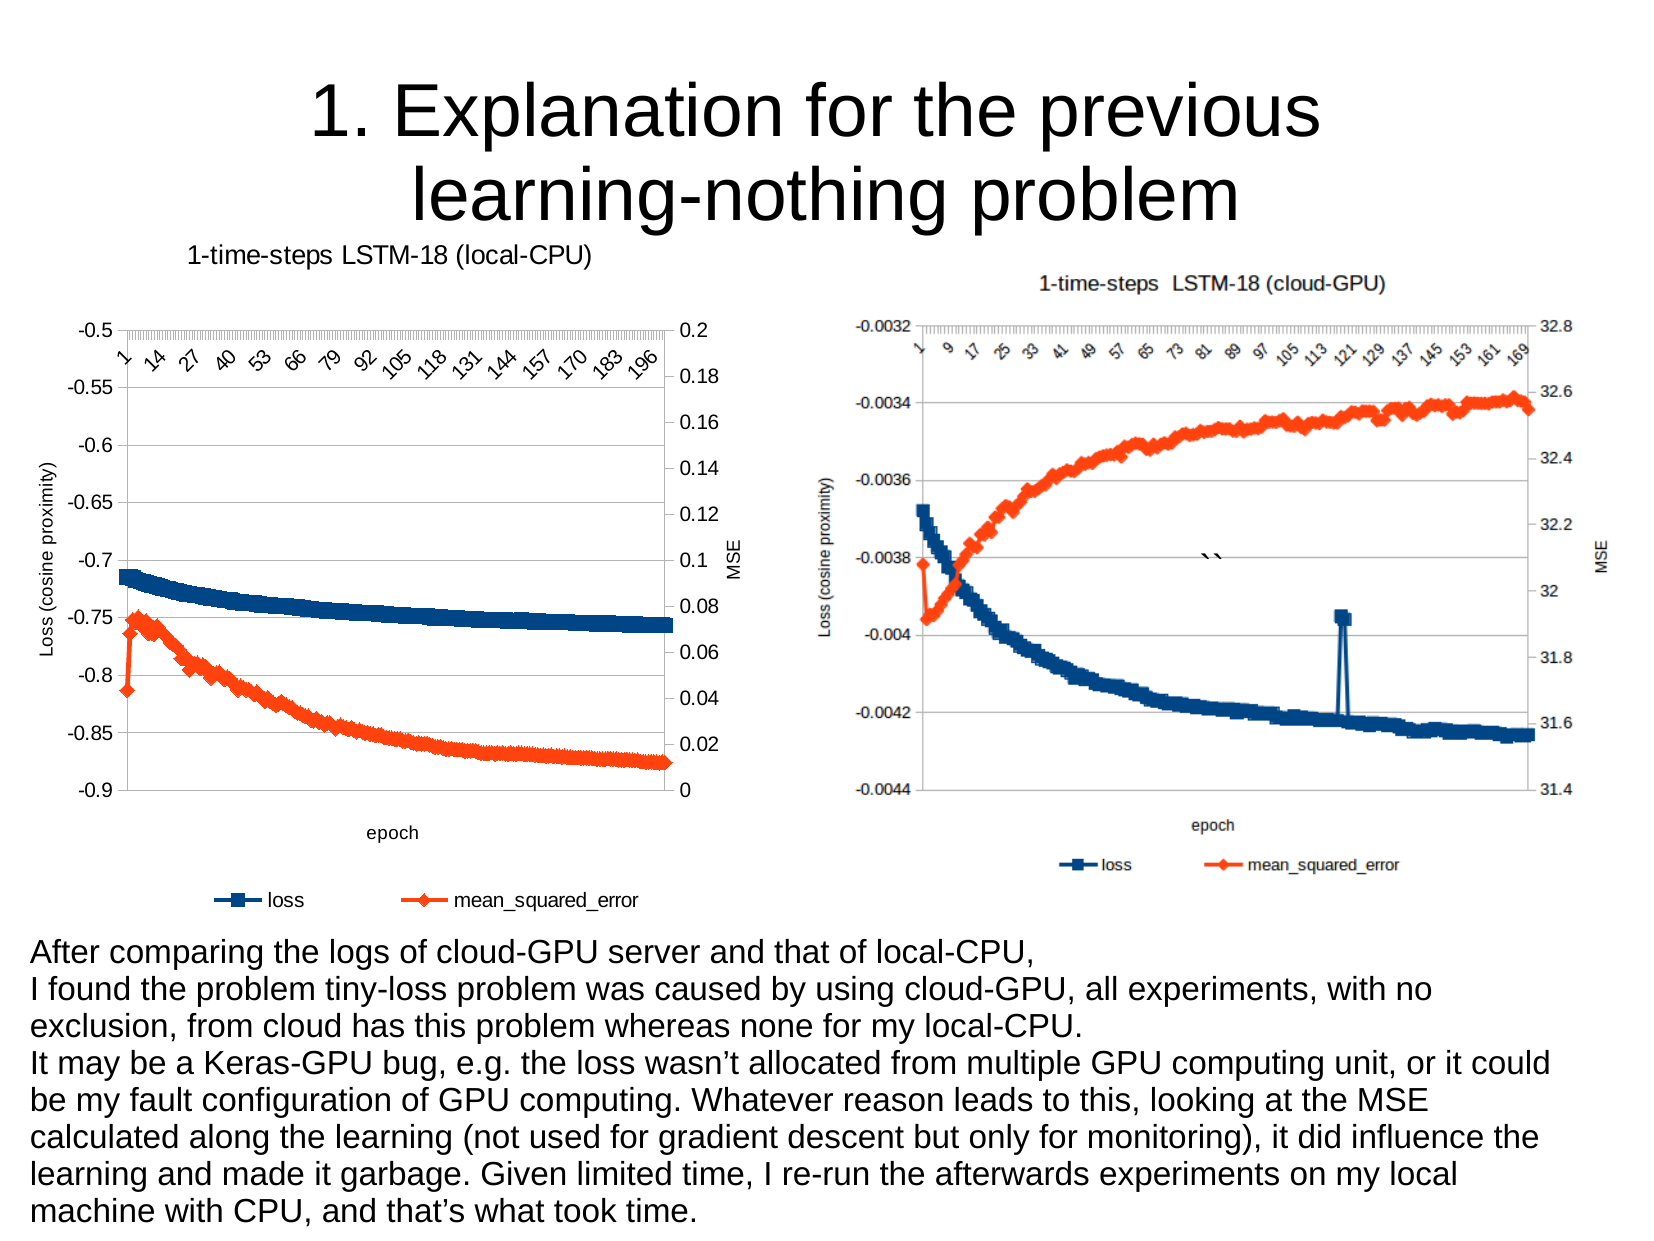

# 1. Explanation for the previous learning-nothing problem
### Chart: 1-time-steps LSTM-18 (local-CPU)
| Category | loss | mean_squared_error |
|---|---|---|
| 1 | -0.71458216217767 | 0.0435777388430244 |
| 2 | -0.714397238360511 | 0.0681514004960192 |
| 3 | -0.715323127638704 | 0.0740854944163478 |
| 4 | -0.716843242312595 | 0.0730697443806276 |
| 5 | -0.717539943429278 | 0.075191947994018 |
| 6 | -0.718464450813787 | 0.0717482092262736 |
| 7 | -0.719068941817539 | 0.0716630790517806 |
| 8 | -0.719686359320226 | 0.0736303233228117 |
| 9 | -0.720636609082775 | 0.0681140794216577 |
| 10 | -0.721461468985736 | 0.0684565104282172 |
| 11 | -0.721783781552169 | 0.0679548002059309 |
| 12 | -0.722443869281213 | 0.0713751020107966 |
| 13 | -0.722988110660128 | 0.0695000004308034 |
| 14 | -0.724295936271252 | 0.0684312878531872 |
| 15 | -0.724492884933106 | 0.0674054516672576 |
| 16 | -0.724829301630448 | 0.0660430355872014 |
| 17 | -0.725367123341246 | 0.0643848386956839 |
| 18 | -0.72625879082032 | 0.0634455265053808 |
| 19 | -0.726816728921678 | 0.0628741486563288 |
| 20 | -0.72761223736526 | 0.0613468426358082 |
| 21 | -0.72809788159782 | 0.0573433986248888 |
| 22 | -0.728484361813516 | 0.0572646596991172 |
| 23 | -0.729089599507086 | 0.0575842785519801 |
| 24 | -0.729360492281525 | 0.0523895067058135 |
| 25 | -0.729726755148184 | 0.0549863755670672 |
| 26 | -0.729917537145838 | 0.0549644916787906 |
| 27 | -0.730363717701049 | 0.0552219629485708 |
| 28 | -0.730673158052033 | 0.0529894236796437 |
| 29 | -0.731149149499953 | 0.0543874317652133 |
| 30 | -0.73206173360118 | 0.0537854022275855 |
| 31 | -0.732173925778884 | 0.0513494624980584 |
| 32 | -0.732997215662197 | 0.0489585389040396 |
| 33 | -0.732807572789887 | 0.0506695825169934 |
| 34 | -0.73319406116916 | 0.0509761470461512 |
| 35 | -0.733825850994945 | 0.0512898911410367 |
| 36 | -0.734082932718572 | 0.0492622593552946 |
| 37 | -0.734243923859215 | 0.0482540432717855 |
| 38 | -0.734437227488406 | 0.049111287838701 |
| 39 | -0.73479972316542 | 0.0484979119036387 |
| 40 | -0.735692436515558 | 0.0467532224197709 |
| 41 | -0.735988010245022 | 0.0458700124933411 |
| 42 | -0.736320225427414 | 0.0437195555005802 |
| 43 | -0.736596104243319 | 0.0453224311118877 |
| 44 | -0.736938694189318 | 0.0446021358719408 |
| 45 | -0.737163785316275 | 0.04371585162128 |
| 46 | -0.737002765631821 | 0.043794614090013 |
| 47 | -0.737367566079188 | 0.0427464593646602 |
| 48 | -0.737364189736378 | 0.0416594029684756 |
| 49 | -0.738012536503638 | 0.0428522021015334 |
| 50 | -0.738297881030968 | 0.0410203901959934 |
| 51 | -0.738807145068296 | 0.0403100263105147 |
| 52 | -0.738824606492072 | 0.038748509926493 |
| 53 | -0.739021631339344 | 0.0402533137898978 |
| 54 | -0.739050140959679 | 0.0387165415097463 |
| 55 | -0.739396461387935 | 0.0379331340355644 |
| 56 | -0.739658632484972 | 0.0370145902013994 |
| 57 | -0.739457956427324 | 0.0376809331715255 |
| 58 | -0.73973413352007 | 0.0386284398738661 |
| 59 | -0.739557805055407 | 0.0377128481733037 |
| 60 | -0.739946967298279 | 0.0369686982072543 |
| 61 | -0.740151273932454 | 0.0362152714444074 |
| 62 | -0.740566578717016 | 0.0359711632349061 |
| 63 | -0.740944045213606 | 0.0345553763485325 |
| 64 | -0.740919528156997 | 0.0336324417987251 |
| 65 | -0.741357353505754 | 0.0334946828020716 |
| 66 | -0.741594568622288 | 0.032891649399497 |
| 67 | -0.74198677471684 | 0.0322266638895955 |
| 68 | -0.742331030348516 | 0.0322013051394438 |
| 69 | -0.742610574510324 | 0.030696193503387 |
| 70 | -0.742766932973742 | 0.0302859249844185 |
| 71 | -0.742816640017464 | 0.031247641552388 |
| 72 | -0.743277911544229 | 0.0295138694142579 |
| 73 | -0.743215377505345 | 0.0297237889103678 |
| 74 | -0.743549036683949 | 0.0285015959825305 |
| 75 | -0.743849871992376 | 0.0293224107848831 |
| 76 | -0.743862325410546 | 0.0292602152805584 |
| 77 | -0.744333800849581 | 0.0279495445049895 |
| 78 | -0.744125869280647 | 0.0268367071517587 |
| 79 | -0.744208068928431 | 0.0277610326349716 |
| 80 | -0.744085942140817 | 0.0282528106226091 |
| 81 | -0.744995589593549 | 0.0275153784963913 |
| 82 | -0.744695459343565 | 0.0271585562232614 |
| 83 | -0.74523646614168 | 0.0264401839541806 |
| 84 | -0.745075325984639 | 0.0272250364545922 |
| 85 | -0.745274143287518 | 0.0262299963129851 |
| 86 | -0.745521380238871 | 0.0255310795788504 |
| 87 | -0.745693290834635 | 0.0261790421005553 |
| 88 | -0.745600931217216 | 0.0254479364929248 |
| 89 | -0.745586622279082 | 0.0248378943402186 |
| 90 | -0.745789524390289 | 0.0251422905799494 |
| 91 | -0.746083203705558 | 0.0244218511656453 |
| 92 | -0.746109502226133 | 0.0244187171670848 |
| 93 | -0.745946167377838 | 0.0238652152283561 |
| 94 | -0.746414625781541 | 0.0241903400812155 |
| 95 | -0.746269701810777 | 0.0241695224470773 |
| 96 | -0.746941798952197 | 0.0230904909553019 |
| 97 | -0.747030891942228 | 0.0229650398528062 |
| 98 | -0.747257494661352 | 0.0228091079139676 |
| 99 | -0.747555073860293 | 0.0225995412085465 |
| 100 | -0.747438956748314 | 0.0223101846460736 |
| 101 | -0.747497280185125 | 0.0223396640519481 |
| 102 | -0.747840896550286 | 0.0222990474573653 |
| 103 | -0.747876952886199 | 0.0215966297868656 |
| 104 | -0.748212920849953 | 0.0214000885614404 |
| 105 | -0.747965518593329 | 0.0216968144131938 |
| 106 | -0.74833376505146 | 0.021065047507395 |
| 107 | -0.748188628607556 | 0.0205798830289553 |
| 108 | -0.748482459666795 | 0.0202966017638708 |
| 109 | -0.748335452495512 | 0.0205273383877084 |
| 110 | -0.748621304212622 | 0.0202740480619086 |
| 111 | -0.74888769370685 | 0.0201618421308974 |
| 112 | -0.748569481275789 | 0.0203584498708186 |
| 113 | -0.749095137810661 | 0.0198576618855527 |
| 114 | -0.749316825515273 | 0.0194094140599551 |
| 115 | -0.749902580634439 | 0.018884692601061 |
| 116 | -0.749479928309326 | 0.0189085864290289 |
| 117 | -0.749593732200261 | 0.0190700827734383 |
| 118 | -0.750338564689679 | 0.0184180926951456 |
| 119 | -0.7501321429041 | 0.01786248536805 |
| 120 | -0.750071181033426 | 0.0179286436829776 |
| 121 | -0.750093505915802 | 0.0182167530688173 |
| 122 | -0.750627877055527 | 0.0177091732342305 |
| 123 | -0.75047677326122 | 0.0177567313041229 |
| 124 | -0.7505944370075 | 0.0177194859723961 |
| 125 | -0.750823266651091 | 0.0176760366360861 |
| 126 | -0.751267789023843 | 0.0171480219200787 |
| 127 | -0.751429070373453 | 0.0172237156318051 |
| 128 | -0.751274258927152 | 0.0172462647946165 |
| 129 | -0.751244815050905 | 0.0173518244407691 |
| 130 | -0.751390840760124 | 0.0172101357606627 |
| 131 | -0.751614460294532 | 0.0165215905023172 |
| 132 | -0.751802759406539 | 0.0162506243331399 |
| 133 | -0.751459829035522 | 0.016136444847048 |
| 134 | -0.751996922565716 | 0.0161852124041693 |
| 135 | -0.752139378700336 | 0.0161793101867559 |
| 136 | -0.752257484643599 | 0.01643790995945 |
| 137 | -0.752328765774164 | 0.0157506828161654 |
| 138 | -0.751699552011742 | 0.0163244512495145 |
| 139 | -0.751895649967549 | 0.0160648913356591 |
| 140 | -0.752007244859434 | 0.016294082267884 |
| 141 | -0.752229763856475 | 0.0158998017145055 |
| 142 | -0.752568576520808 | 0.0157872454922583 |
| 143 | -0.752405492101982 | 0.0162296378044453 |
| 144 | -0.752543721661479 | 0.0158815151970988 |
| 145 | -0.752588403094787 | 0.0157055825709234 |
| 146 | -0.752556878042167 | 0.0161009471219448 |
| 147 | -0.752148782658554 | 0.0160742443648281 |
| 148 | -0.752724257785308 | 0.0156322337997157 |
| 149 | -0.75270809440867 | 0.0158639439255599 |
| 150 | -0.752540853164023 | 0.0157039776554645 |
| 151 | -0.752878839928865 | 0.0157445334265931 |
| 152 | -0.753514909512658 | 0.015439284156844 |
| 153 | -0.752904406397597 | 0.0153187415165547 |
| 154 | -0.75315927983517 | 0.0151170708040043 |
| 155 | -0.753746945207595 | 0.0152324562370879 |
| 156 | -0.753399664984732 | 0.0150133577630333 |
| 157 | -0.75345818349564 | 0.0150520050580127 |
| 158 | -0.753802129389884 | 0.0152485976693255 |
| 159 | -0.753719469136394 | 0.0146760317791097 |
| 160 | -0.754048194150053 | 0.0149561313190901 |
| 161 | -0.753668109772101 | 0.0148858238013393 |
| 162 | -0.753850914490054 | 0.0146200283993228 |
| 163 | -0.753901424961896 | 0.0148173686656467 |
| 164 | -0.753799104908758 | 0.0143831943938037 |
| 165 | -0.754083038127683 | 0.0145698012368408 |
| 166 | -0.754068531995602 | 0.0142784479998923 |
| 167 | -0.75435511508027 | 0.0142813745774532 |
| 168 | -0.754240716133427 | 0.0143010771949103 |
| 169 | -0.754479961899243 | 0.0141586239190082 |
| 170 | -0.754781896419531 | 0.0140974616219739 |
| 171 | -0.754300657666947 | 0.0142318338395605 |
| 172 | -0.754760973447397 | 0.0141443102500164 |
| 173 | -0.754853110652783 | 0.0140056132492816 |
| 174 | -0.754926327254693 | 0.0138146130387703 |
| 175 | -0.755321394386549 | 0.0134777139486355 |
| 176 | -0.755160700187671 | 0.0136335426990862 |
| 177 | -0.755004868141029 | 0.0136107499414383 |
| 178 | -0.754473150800495 | 0.0134782065756591 |
| 179 | -0.754483255400402 | 0.0138265248259449 |
| 180 | -0.755179815166603 | 0.0138032730063453 |
| 181 | -0.75505523408022 | 0.0135466888975071 |
| 182 | -0.755144798021594 | 0.0135596663532668 |
| 183 | -0.755082896865746 | 0.0132808988249496 |
| 184 | -0.755209988429329 | 0.013351319961961 |
| 185 | -0.755388871505234 | 0.0131626587873115 |
| 186 | -0.755161773501946 | 0.0134240093552905 |
| 187 | -0.755979529082507 | 0.0132057284593867 |
| 188 | -0.755814637972058 | 0.0130732434928267 |
| 189 | -0.755629002923528 | 0.0130234981768758 |
| 190 | -0.755936314121568 | 0.0131274230331697 |
| 191 | -0.756051306037966 | 0.0125152591451274 |
| 192 | -0.756248524121811 | 0.0125012497049242 |
| 193 | -0.75611223794362 | 0.0121818626292472 |
| 194 | -0.756131097535599 | 0.0123189651585551 |
| 195 | -0.756170315846236 | 0.012495279680072 |
| 196 | -0.756562289436735 | 0.0123096395278479 |
| 197 | -0.75653790864871 | 0.0122126999462781 |
| 198 | -0.756393176397607 | 0.0120318830600959 |
| 199 | -0.756447827990191 | 0.0121739641125864 |
| 200 | -0.756622693432625 | 0.0121341574385759 |``
After comparing the logs of cloud-GPU server and that of local-CPU,
I found the problem tiny-loss problem was caused by using cloud-GPU, all experiments, with no exclusion, from cloud has this problem whereas none for my local-CPU.
It may be a Keras-GPU bug, e.g. the loss wasn’t allocated from multiple GPU computing unit, or it could be my fault configuration of GPU computing. Whatever reason leads to this, looking at the MSE calculated along the learning (not used for gradient descent but only for monitoring), it did influence the learning and made it garbage. Given limited time, I re-run the afterwards experiments on my local machine with CPU, and that’s what took time.